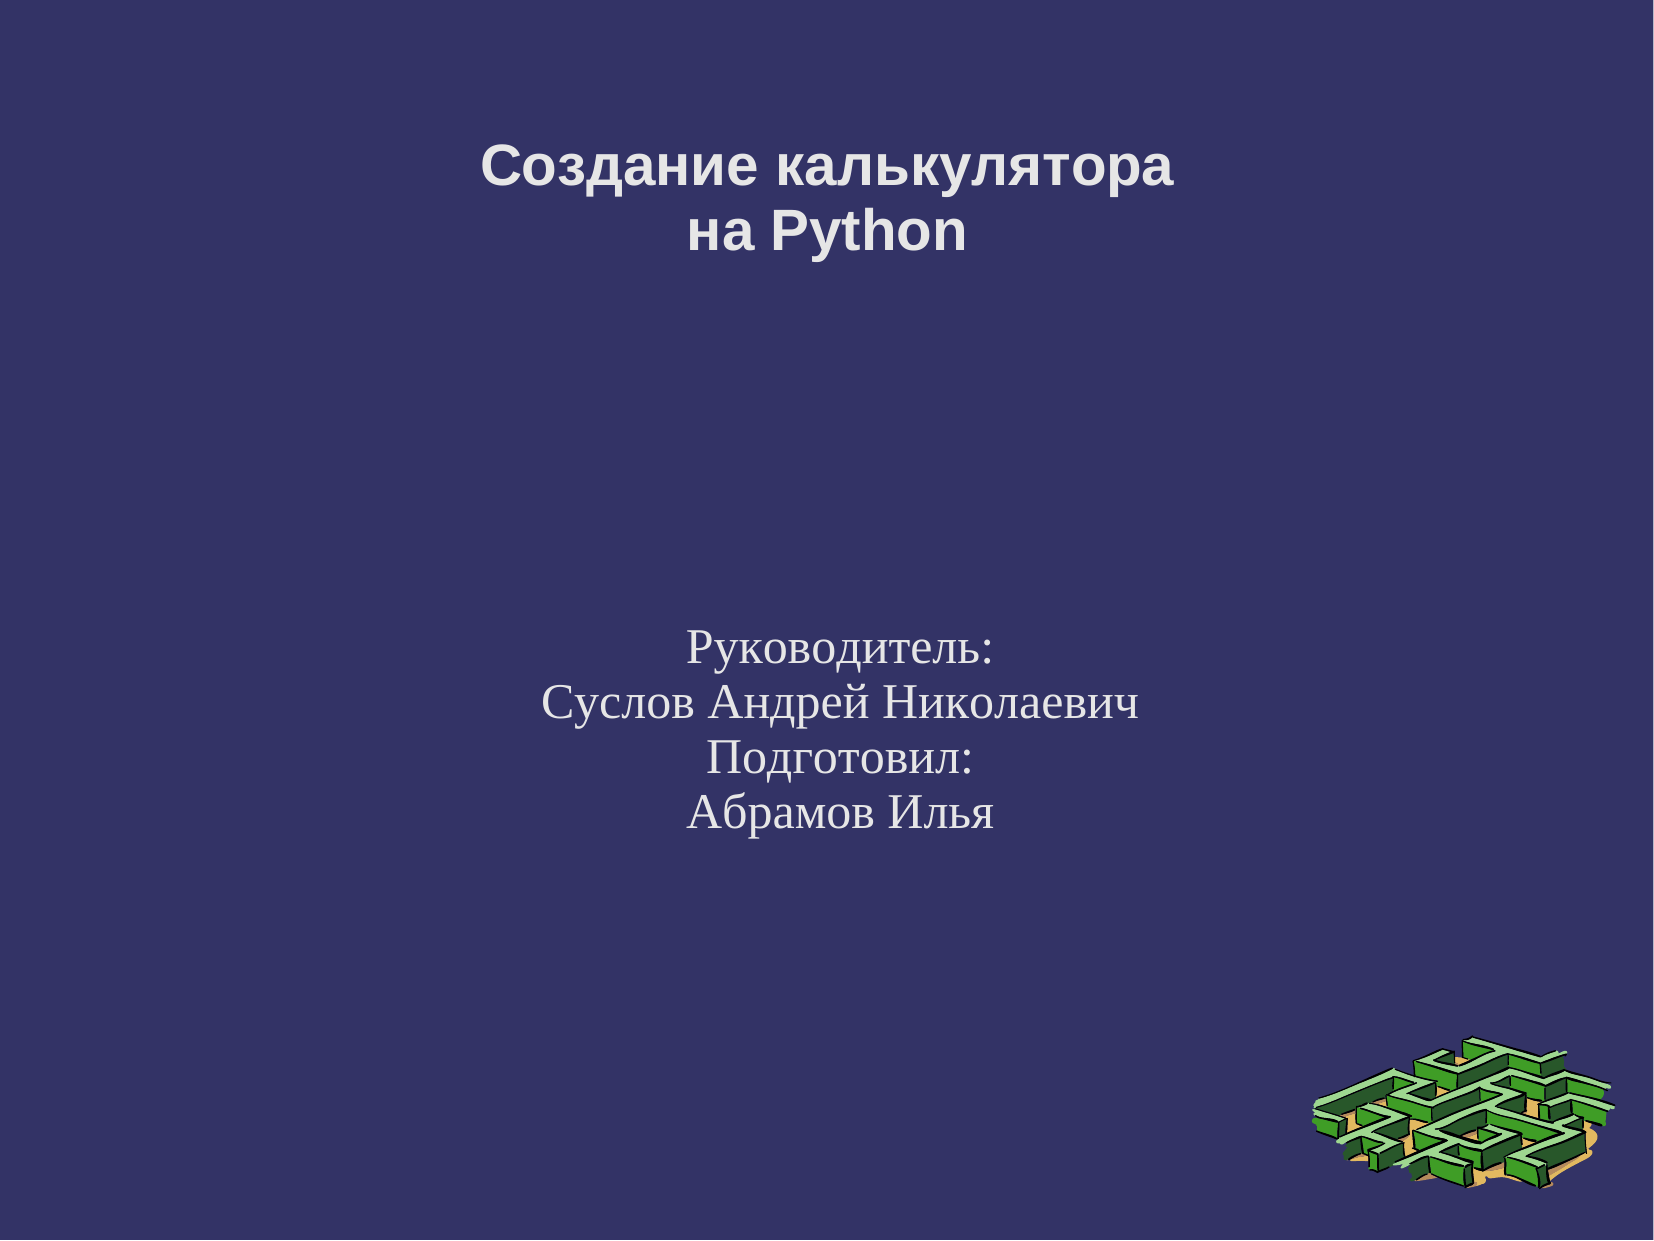

# Создание калькулятора на Python
Руководитель:
Суслов Андрей Николаевич
Подготовил:
Абрамов Илья